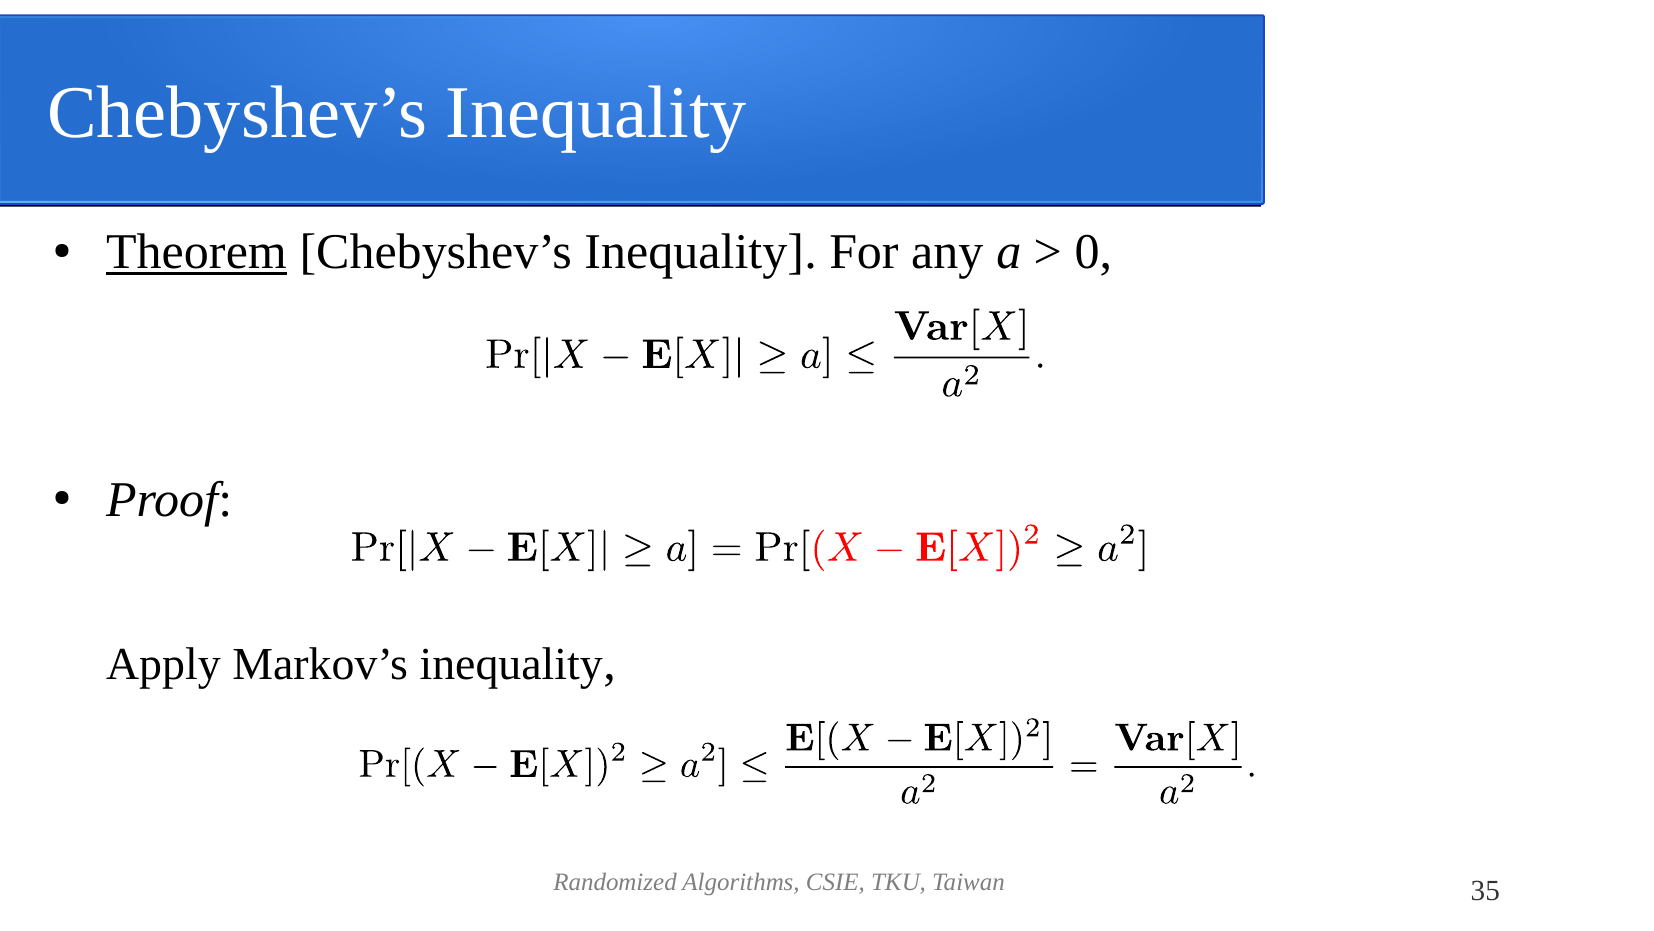

# Chebyshev’s Inequality
Theorem [Chebyshev’s Inequality]. For any a > 0,
Proof:
Apply Markov’s inequality,
Randomized Algorithms, CSIE, TKU, Taiwan
35